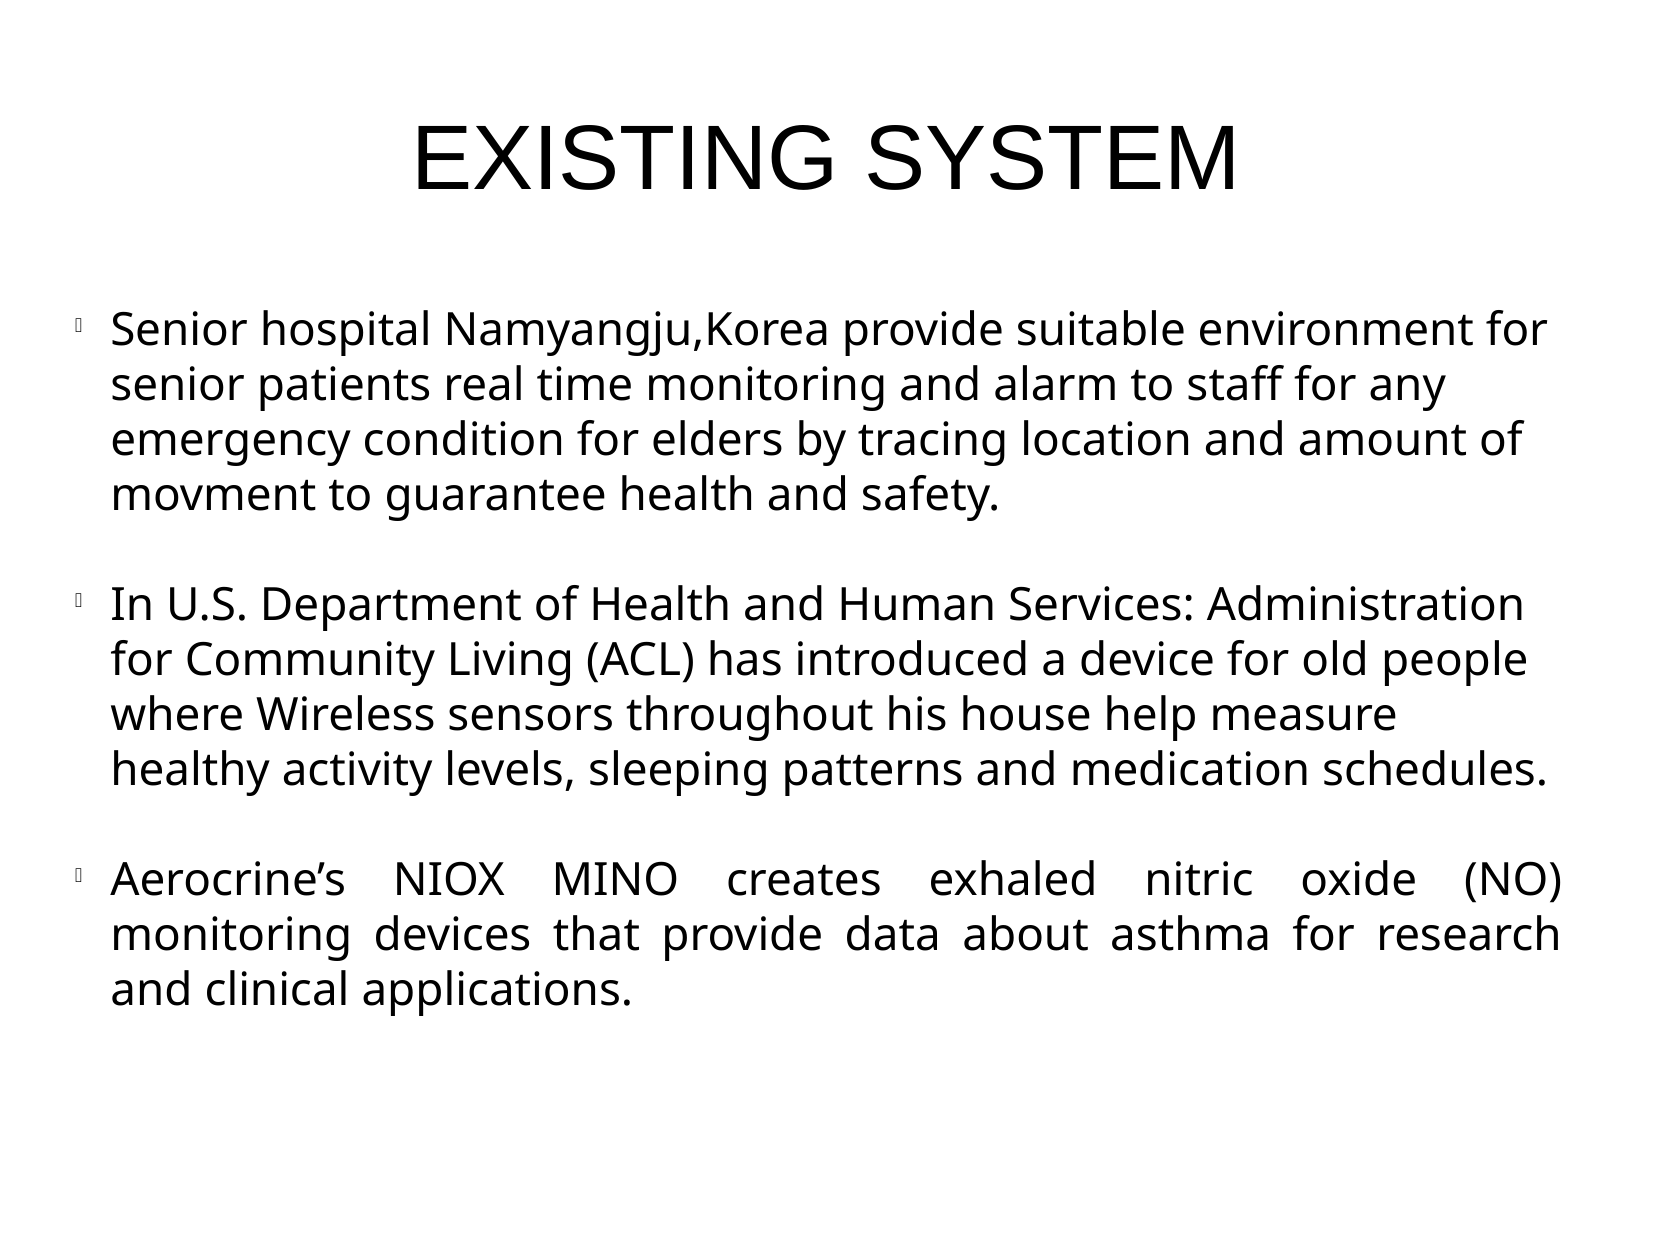

EXISTING SYSTEM
Senior hospital Namyangju,Korea provide suitable environment for senior patients real time monitoring and alarm to staff for any emergency condition for elders by tracing location and amount of movment to guarantee health and safety.
In U.S. Department of Health and Human Services: Administration for Community Living (ACL) has introduced a device for old people where Wireless sensors throughout his house help measure healthy activity levels, sleeping patterns and medication schedules.
Aerocrine’s NIOX MINO creates exhaled nitric oxide (NO) monitoring devices that provide data about asthma for research and clinical applications.